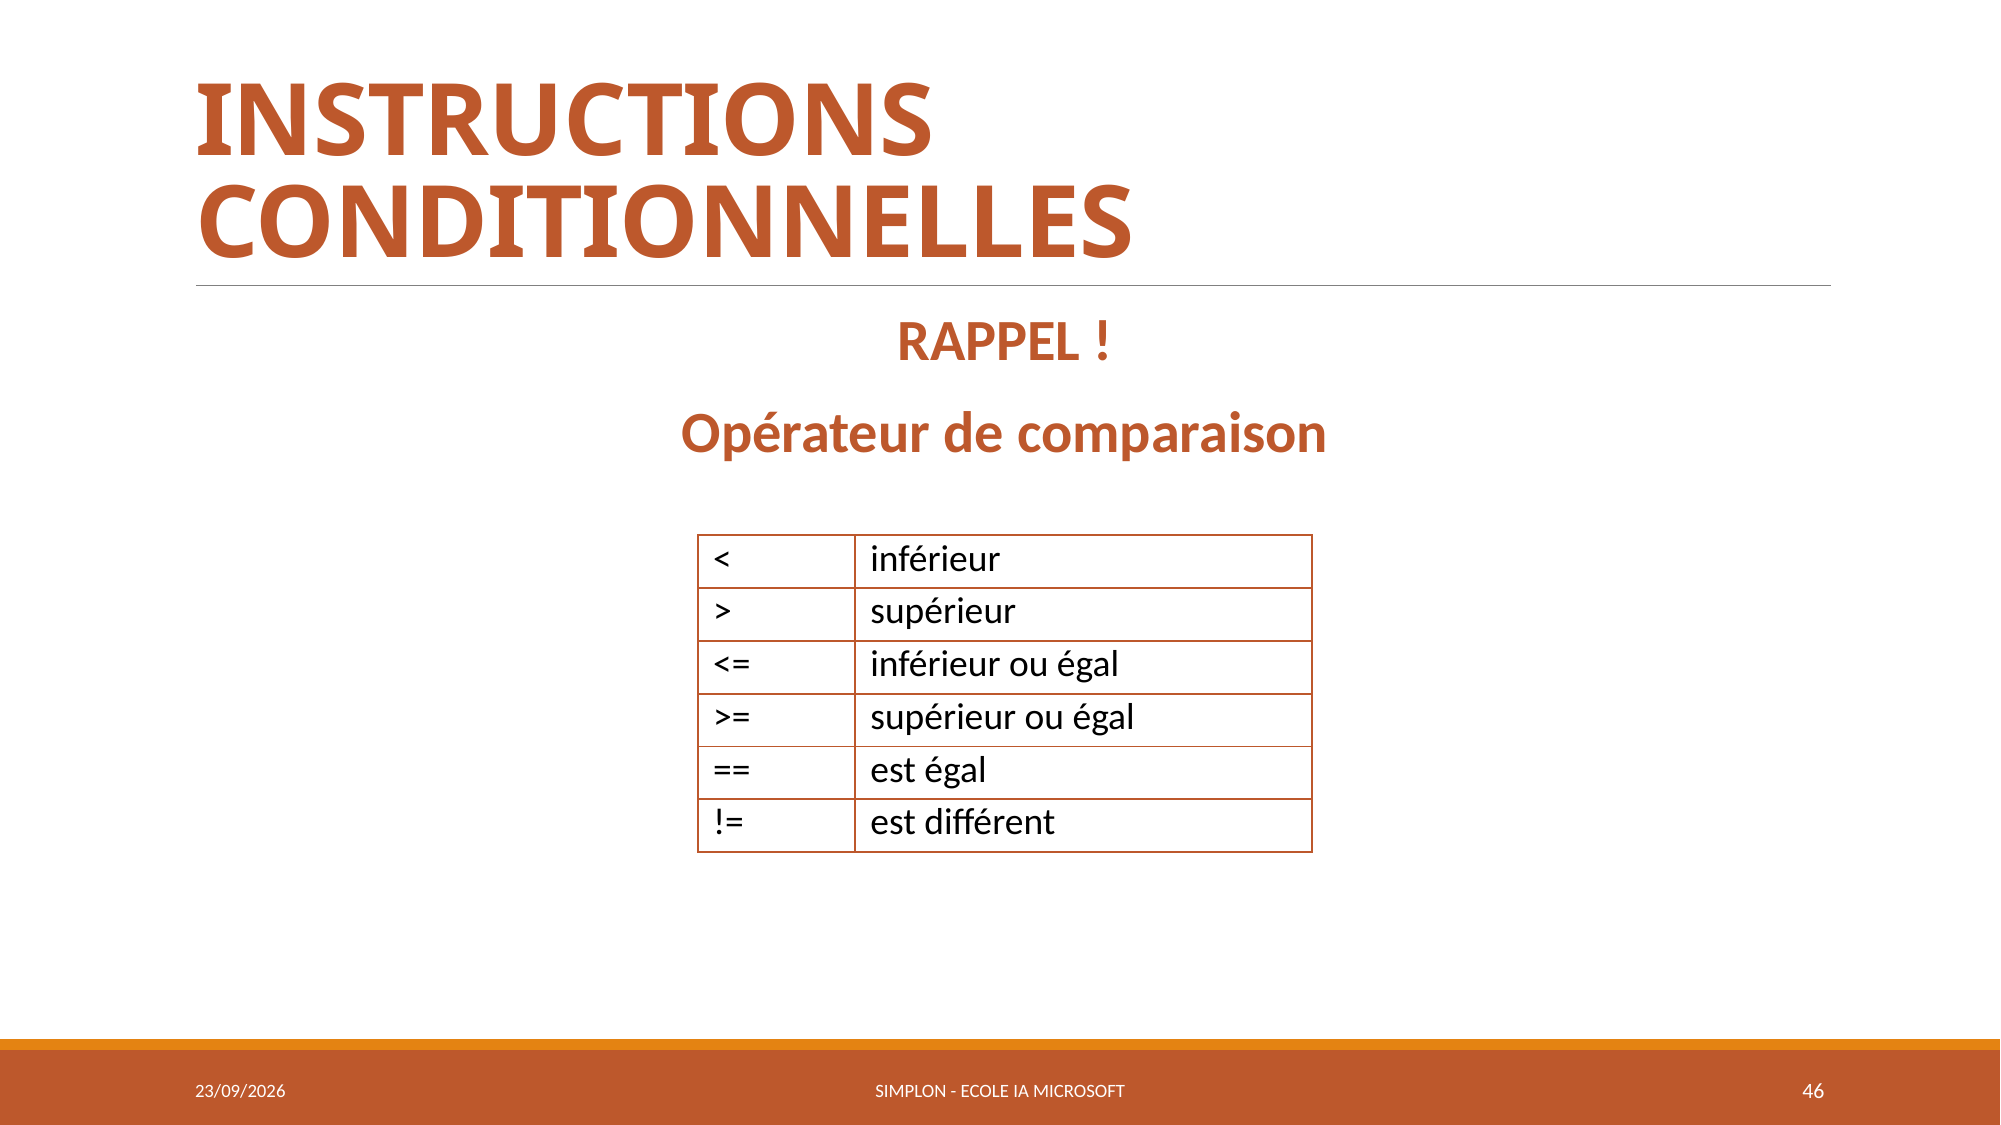

# INSTRUCTIONS CONDITIONNELLES
RAPPEL !
Opérateur de comparaison
| < | inférieur |
| --- | --- |
| > | supérieur |
| <= | inférieur ou égal |
| >= | supérieur ou égal |
| == | est égal |
| != | est différent |
Simplon - Ecole IA Microsoft